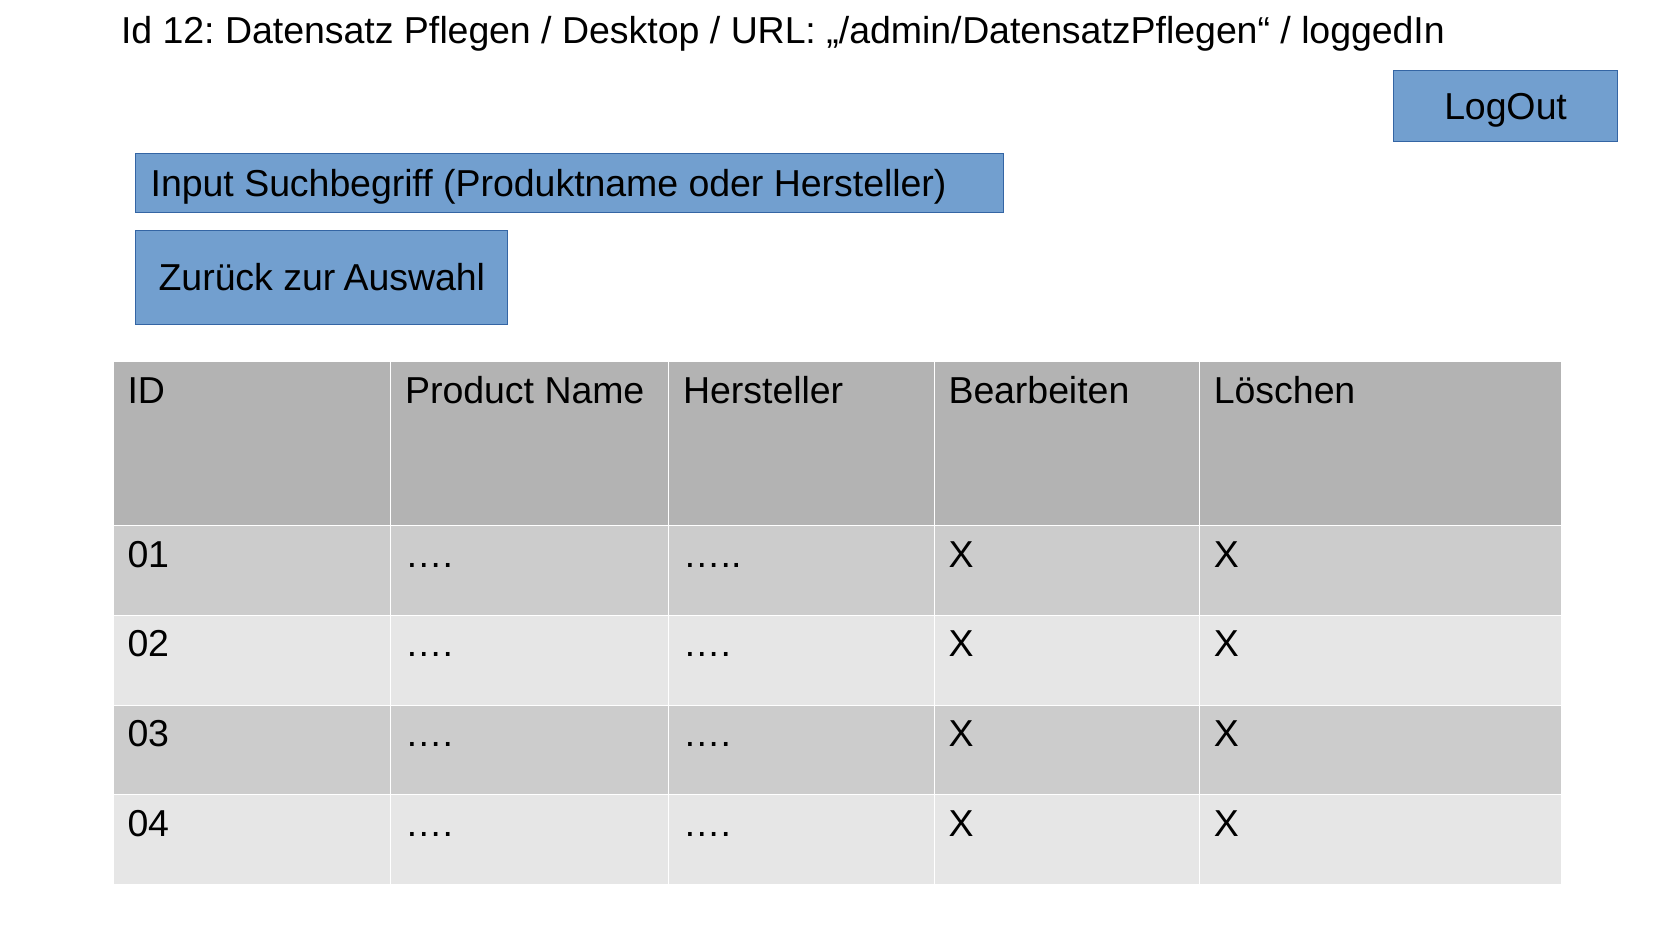

Id 12: Datensatz Pflegen / Desktop / URL: „/admin/DatensatzPflegen“ / loggedIn
LogOut
Input Suchbegriff (Produktname oder Hersteller)
Zurück zur Auswahl
| ID | Product Name | Hersteller | Bearbeiten | Löschen |
| --- | --- | --- | --- | --- |
| 01 | …. | ….. | X | X |
| 02 | …. | …. | X | X |
| 03 | …. | …. | X | X |
| 04 | …. | …. | X | X |